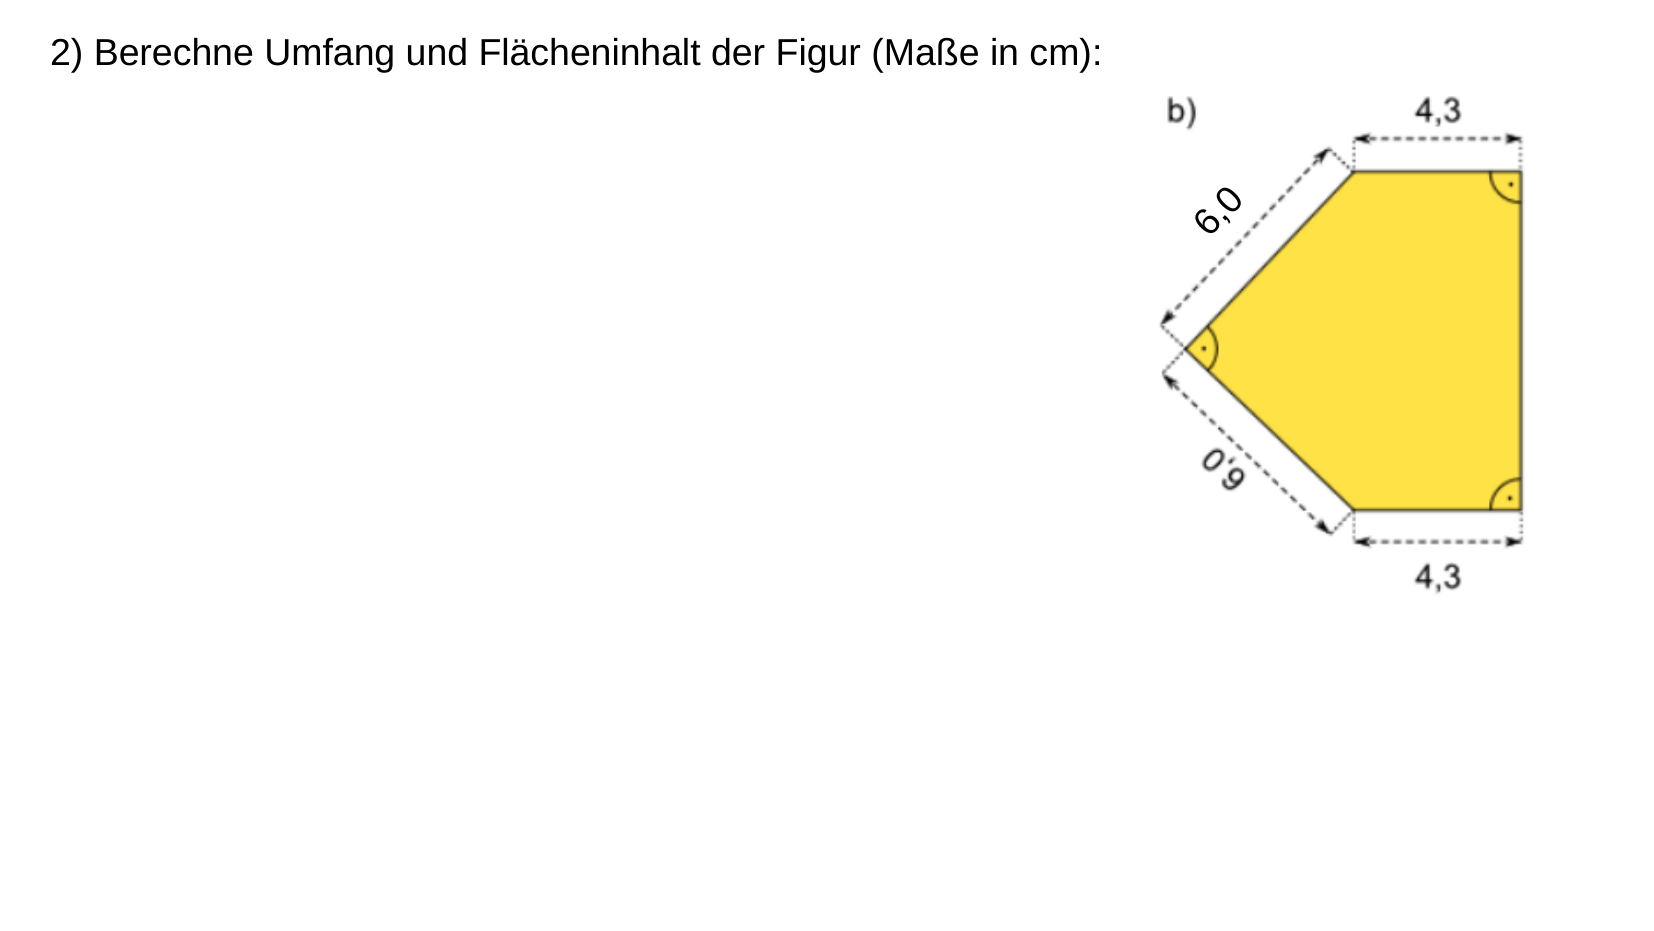

2) Berechne Umfang und Flächeninhalt der Figur (Maße in cm):
6,0